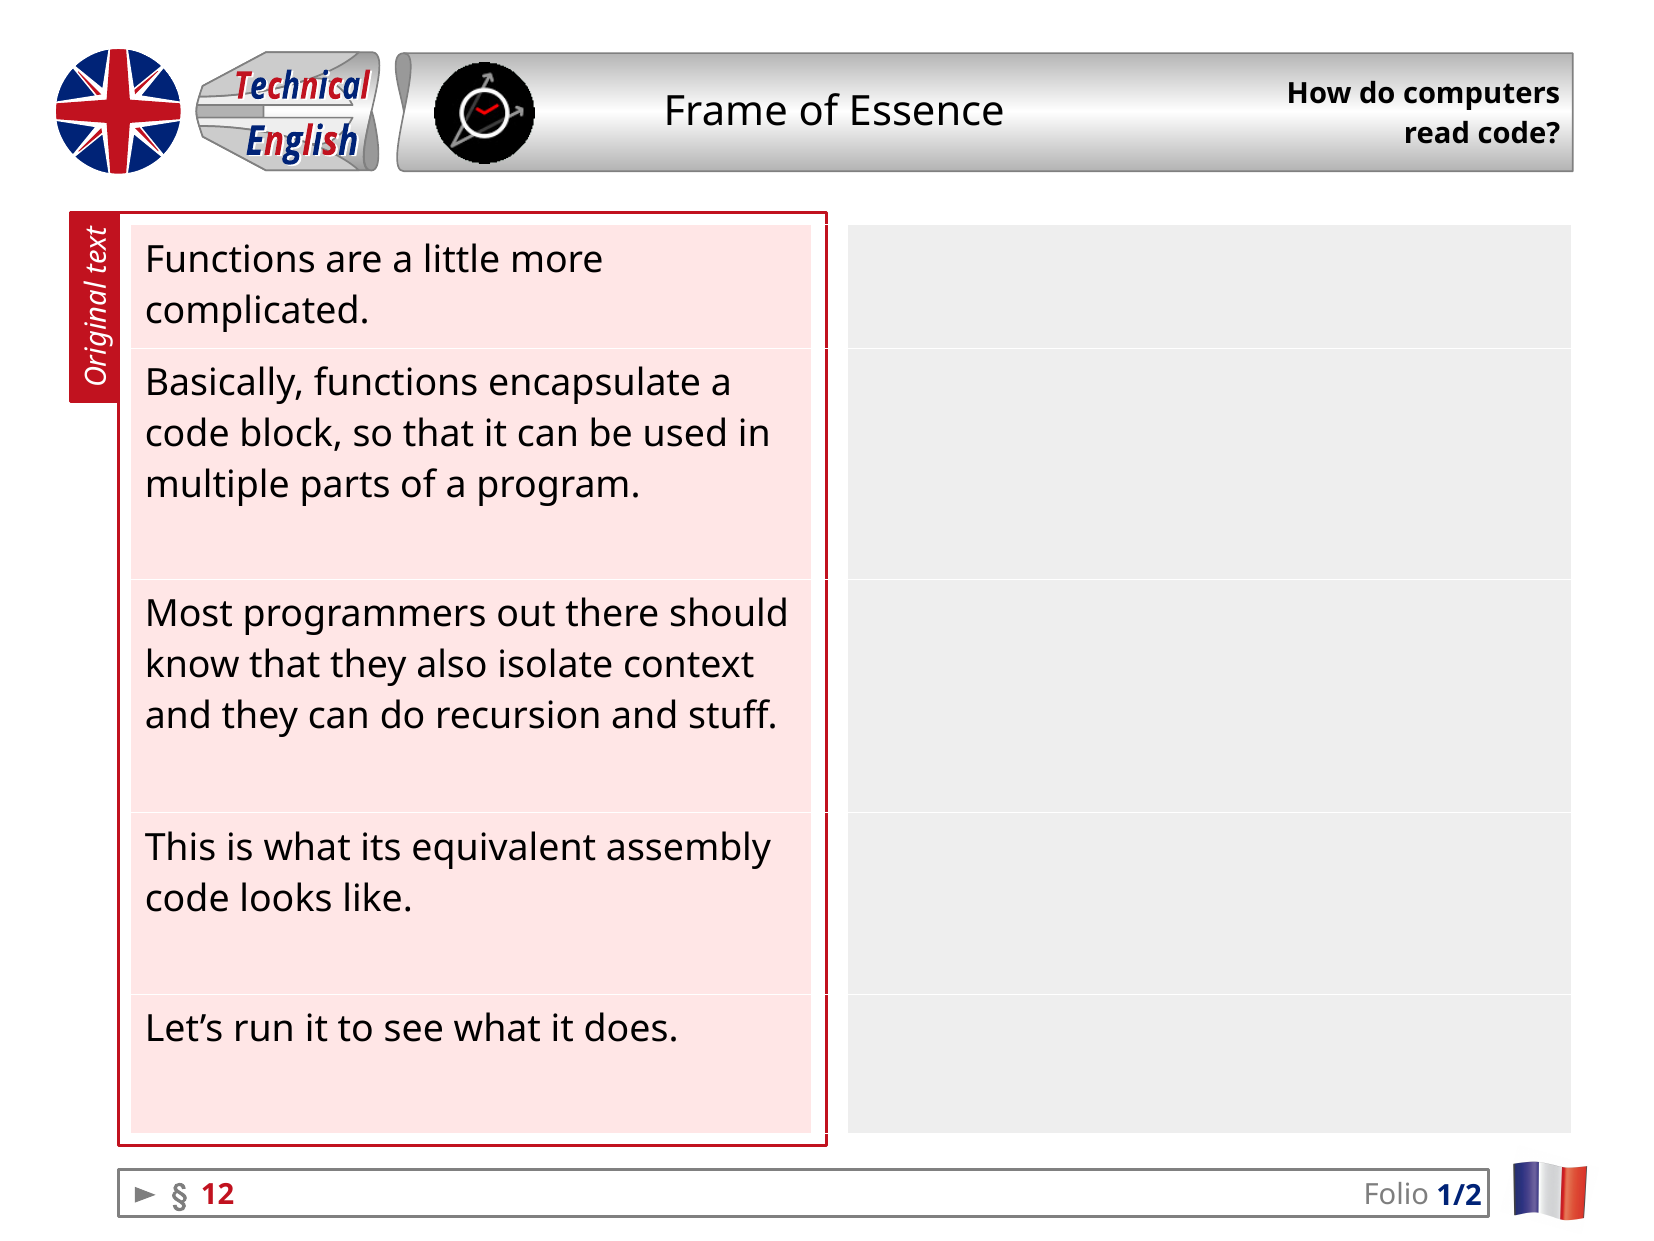

#
| Functions are a little more complicated. | | |
| --- | --- | --- |
| Basically, functions encapsulate a code block, so that it can be used in multiple parts of a program. | | |
| Most programmers out there should know that they also isolate context and they can do recursion and stuff. | | |
| This is what its equivalent assembly code looks like. | | |
| Let’s run it to see what it does. | | |
12
1/2